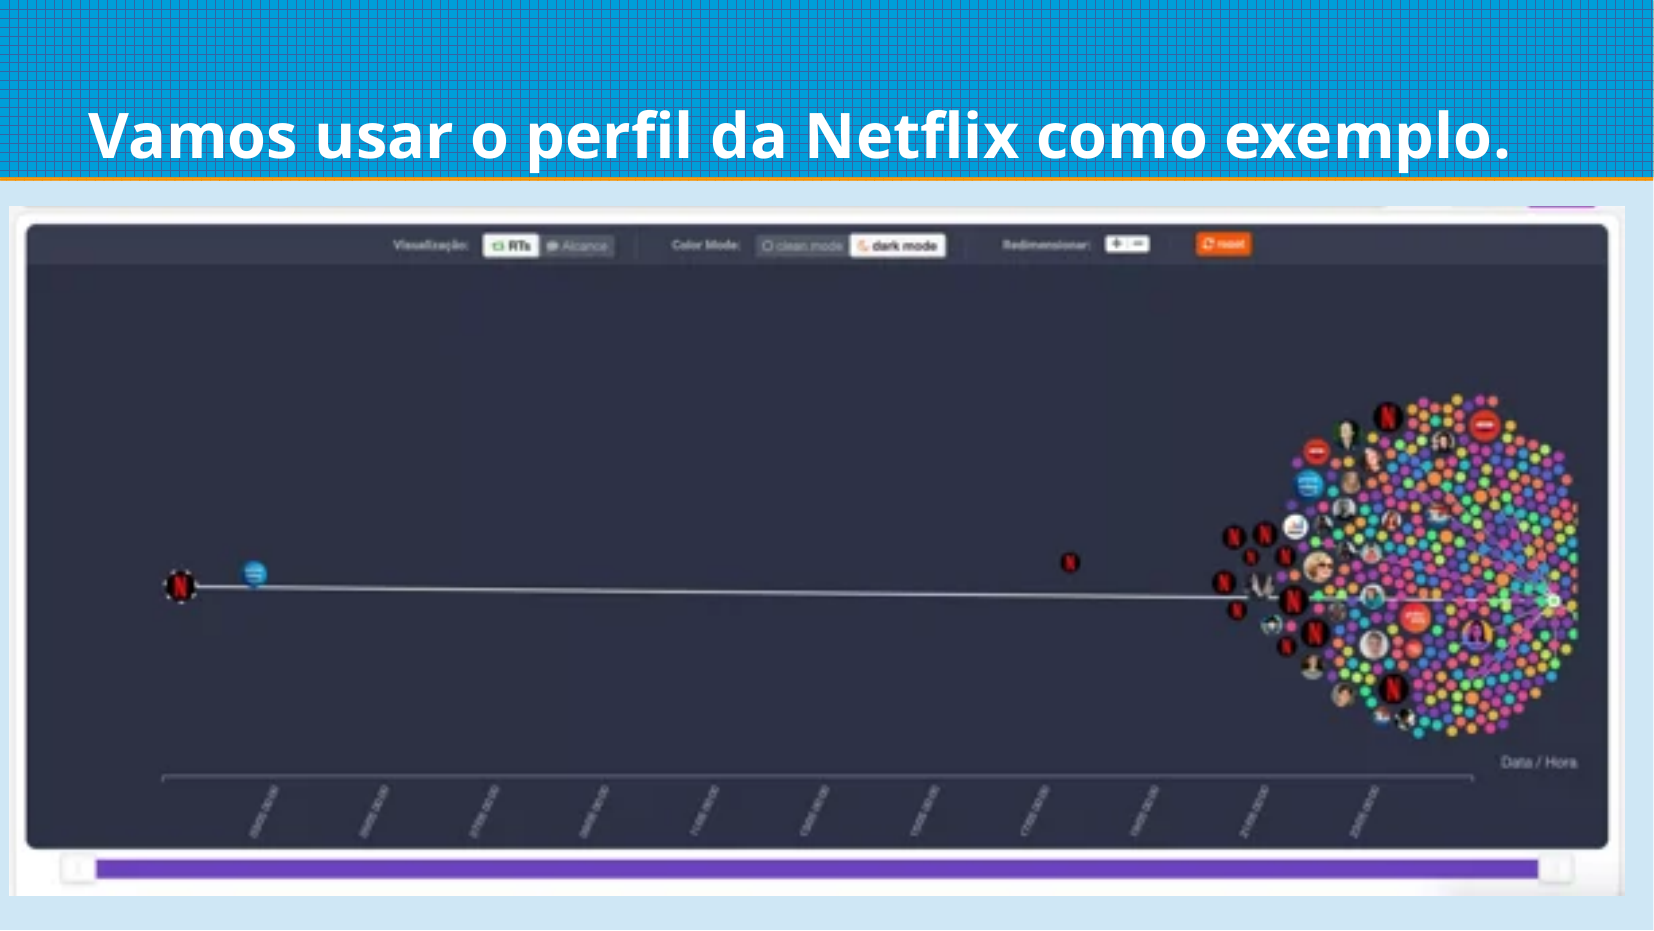

# Vamos usar o perfil da Netflix como exemplo.